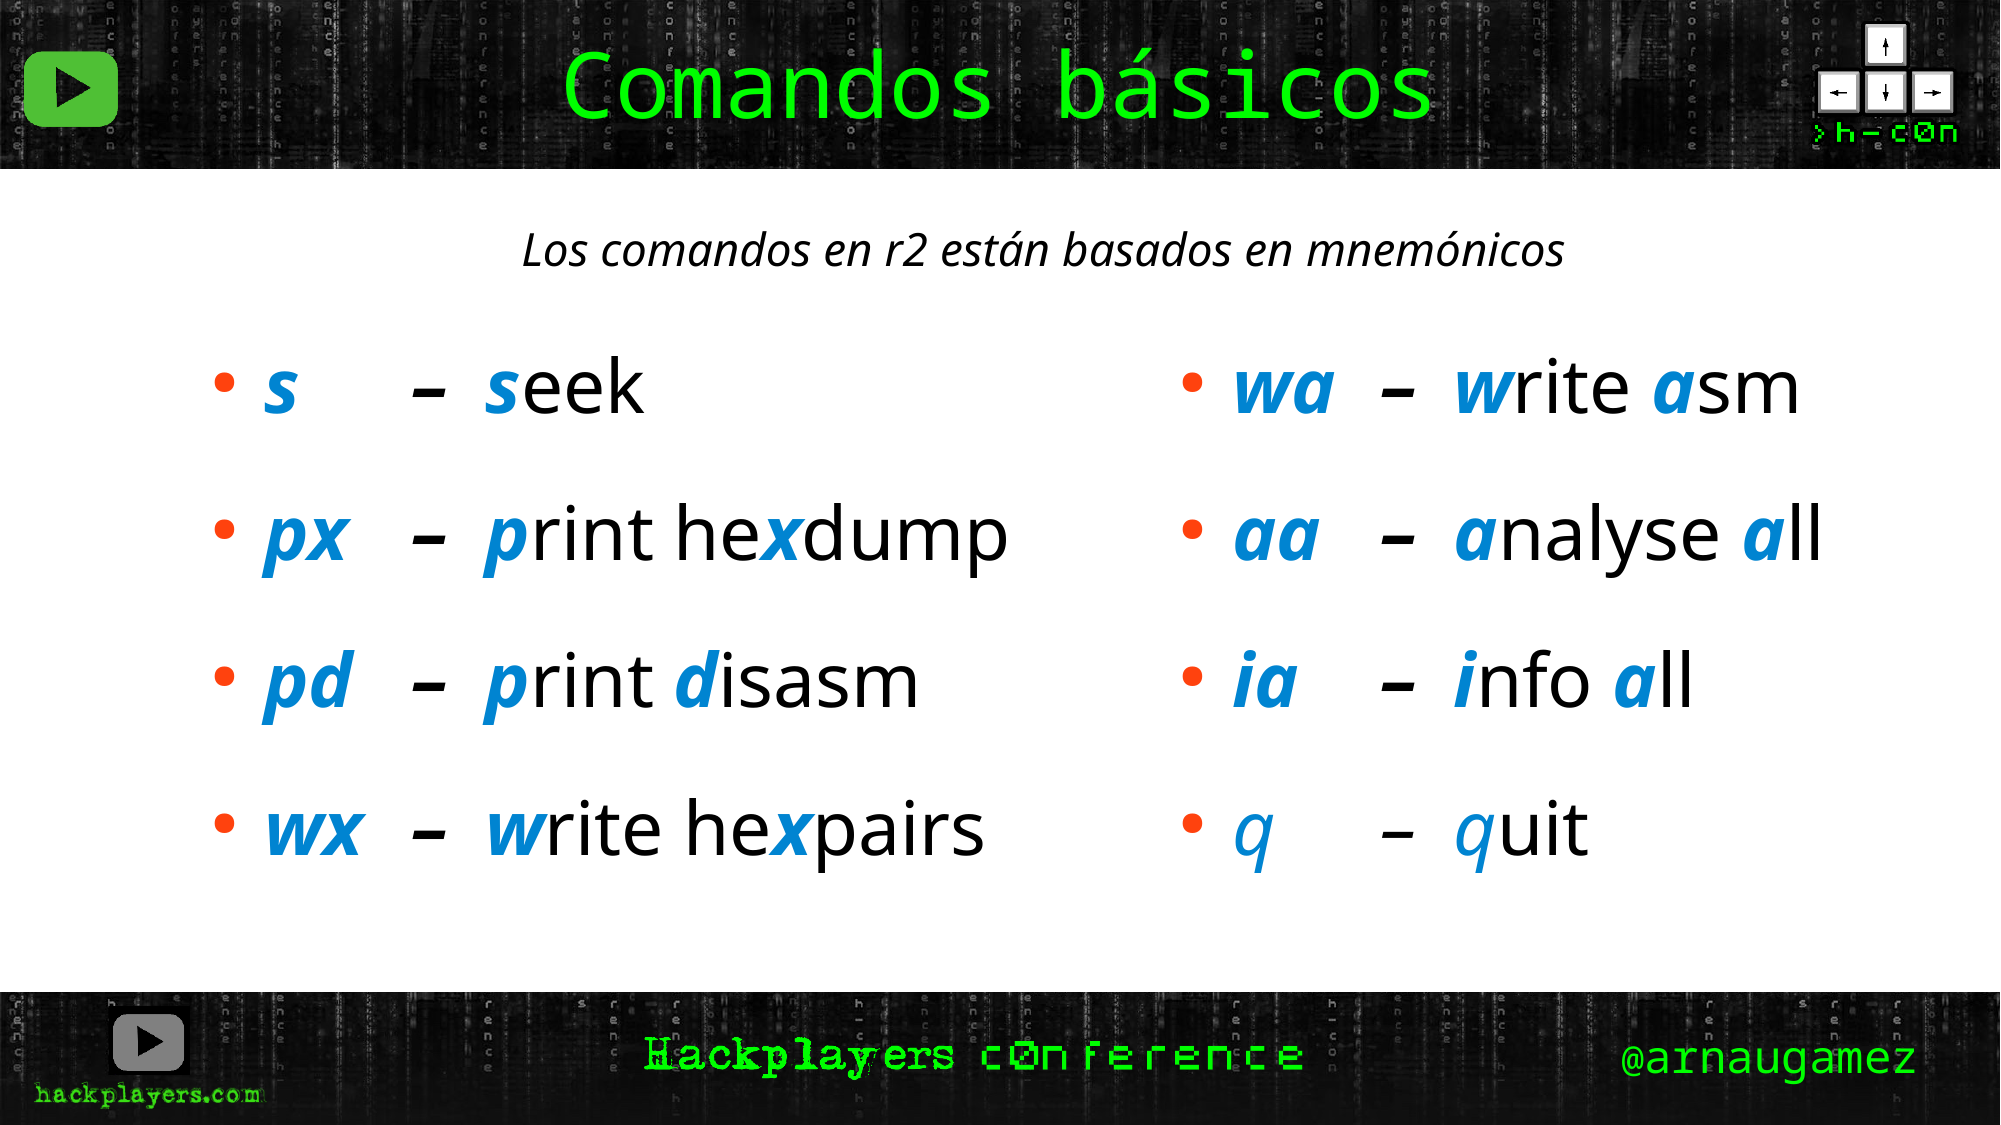

Comandos básicos
#
Los comandos en r2 están basados en mnemónicos
s		–	seek
px	–	print hexdump
pd	–	print disasm
wx	–	write hexpairs
wa	–	write asm
aa	–	analyse all
ia		–	info all
q		–	quit